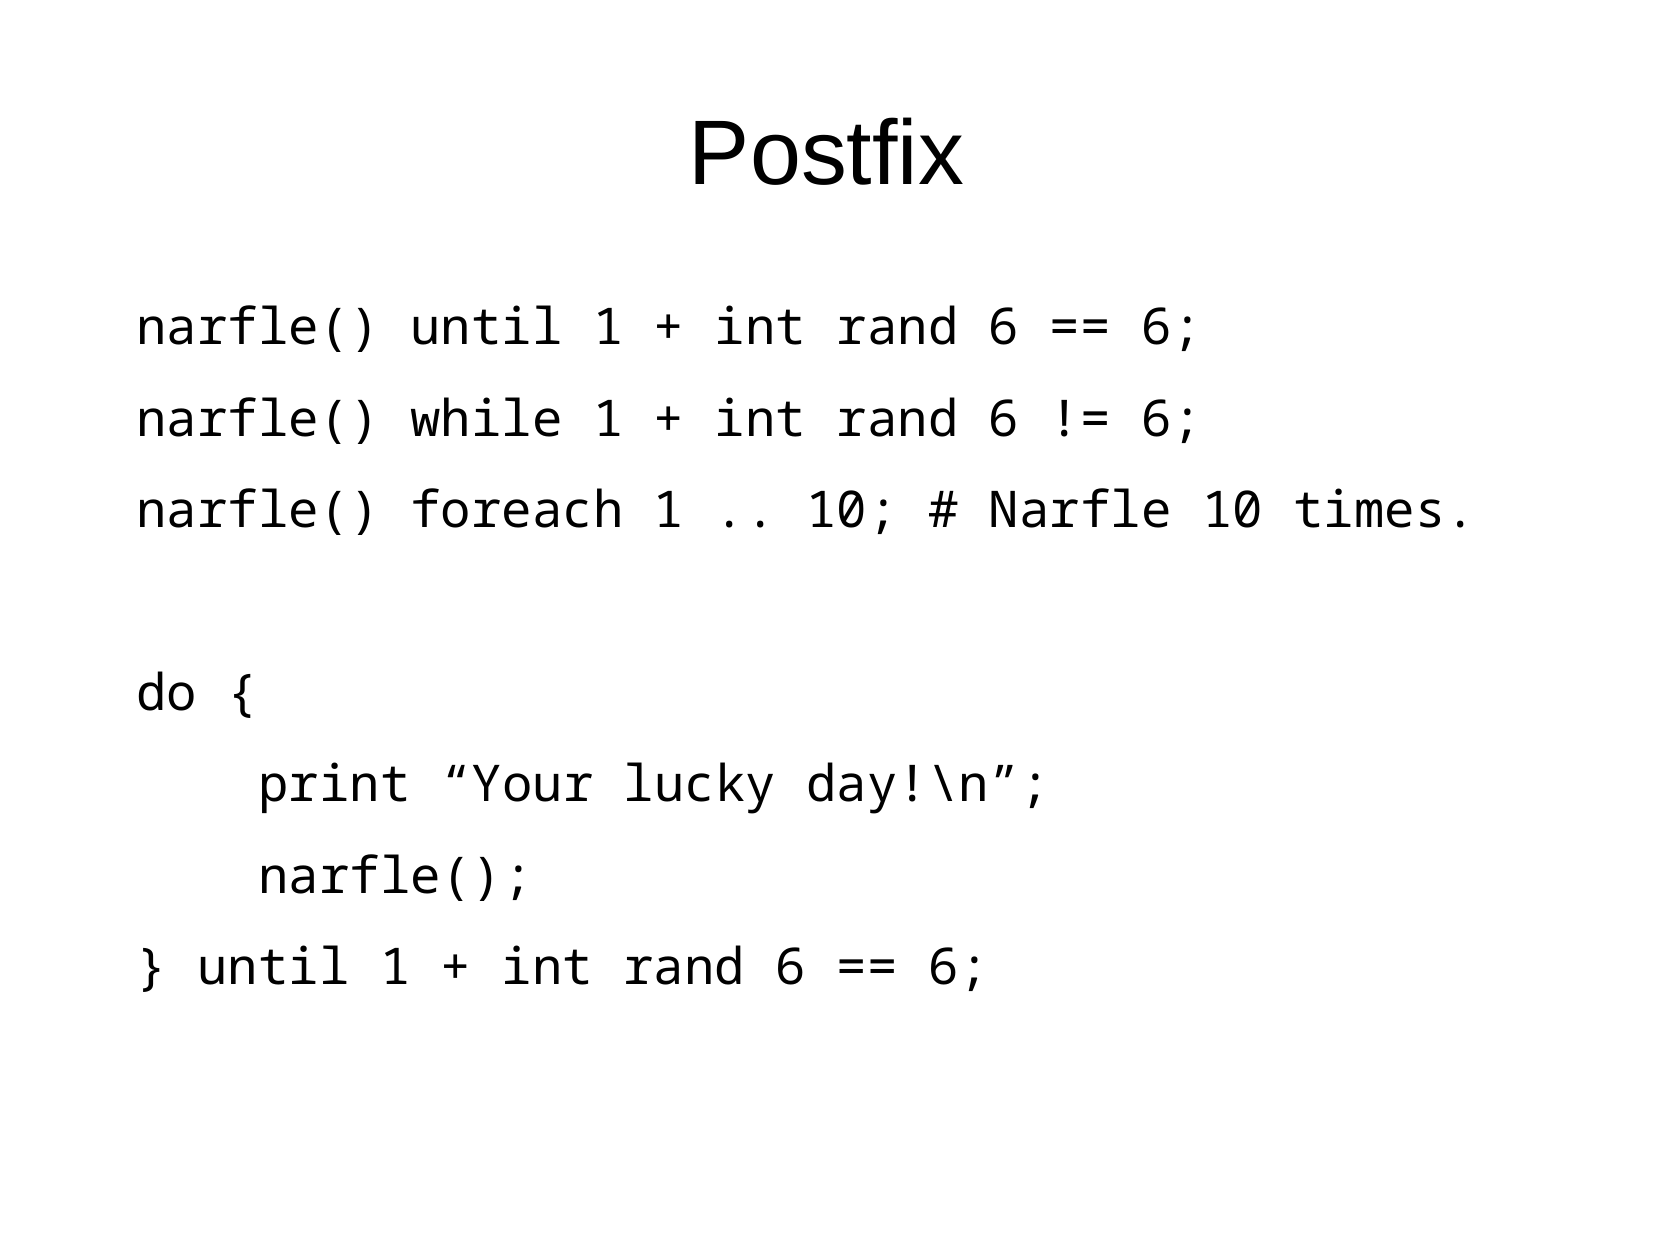

# Postfix
narfle() until 1 + int rand 6 == 6;
narfle() while 1 + int rand 6 != 6;
narfle() foreach 1 .. 10; # Narfle 10 times.
do {
 print “Your lucky day!\n”;
 narfle();
} until 1 + int rand 6 == 6;